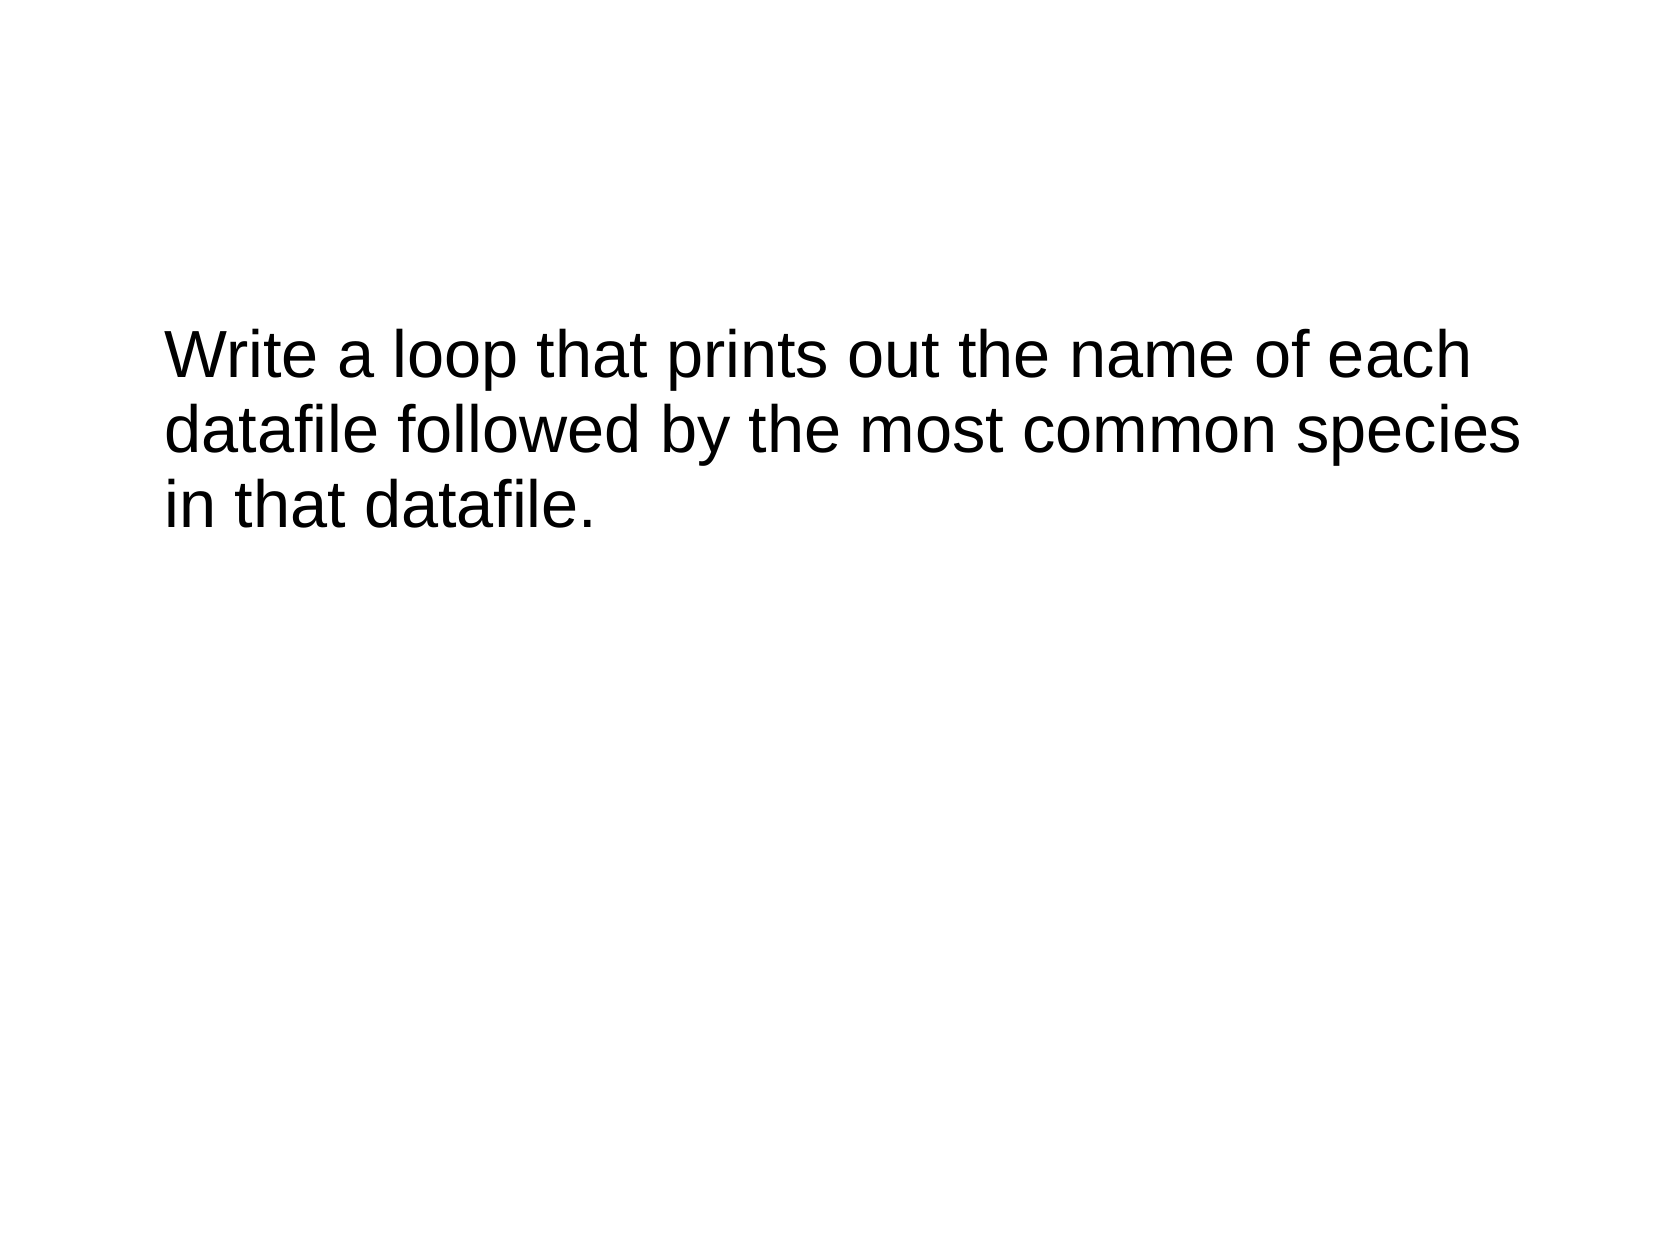

Write a loop that prints out the name of each datafile followed by the most common species in that datafile.